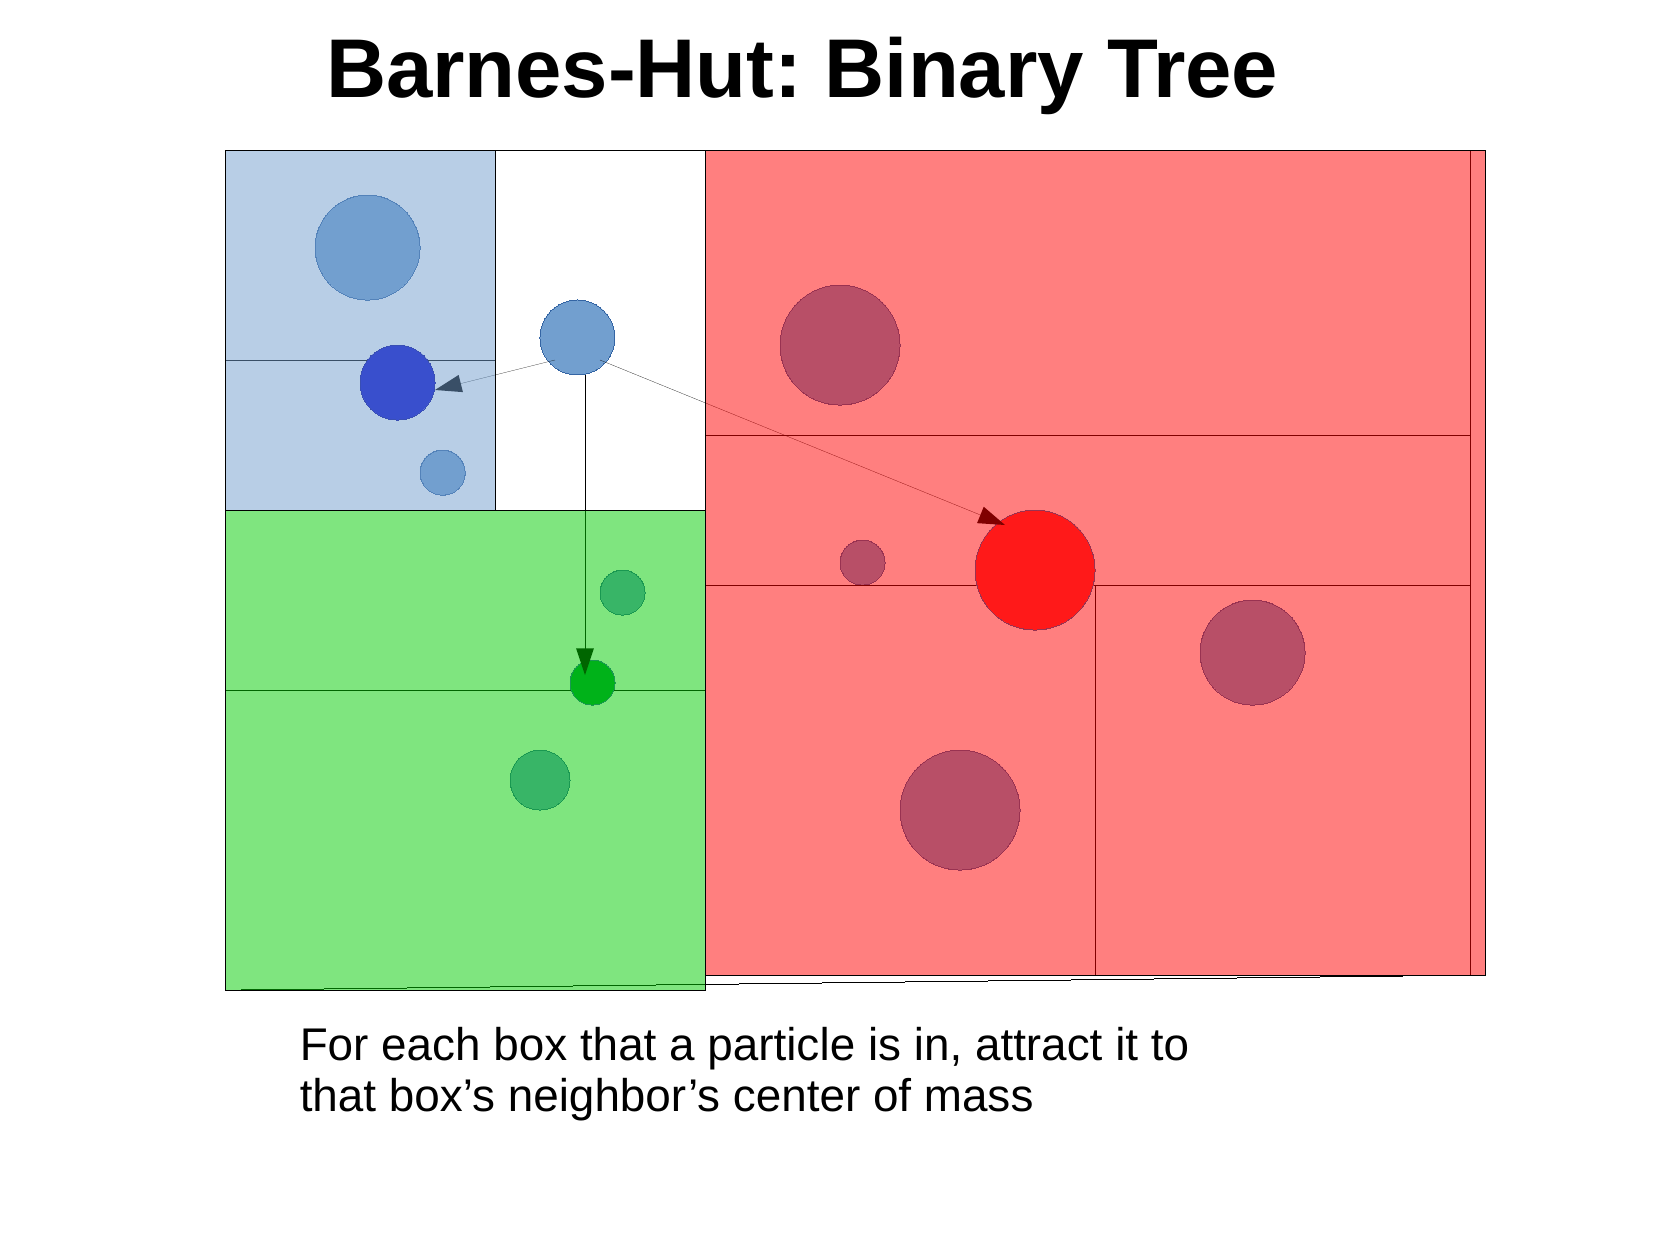

Barnes-Hut: Binary Tree
For each box that a particle is in, attract it to that box’s neighbor’s center of mass